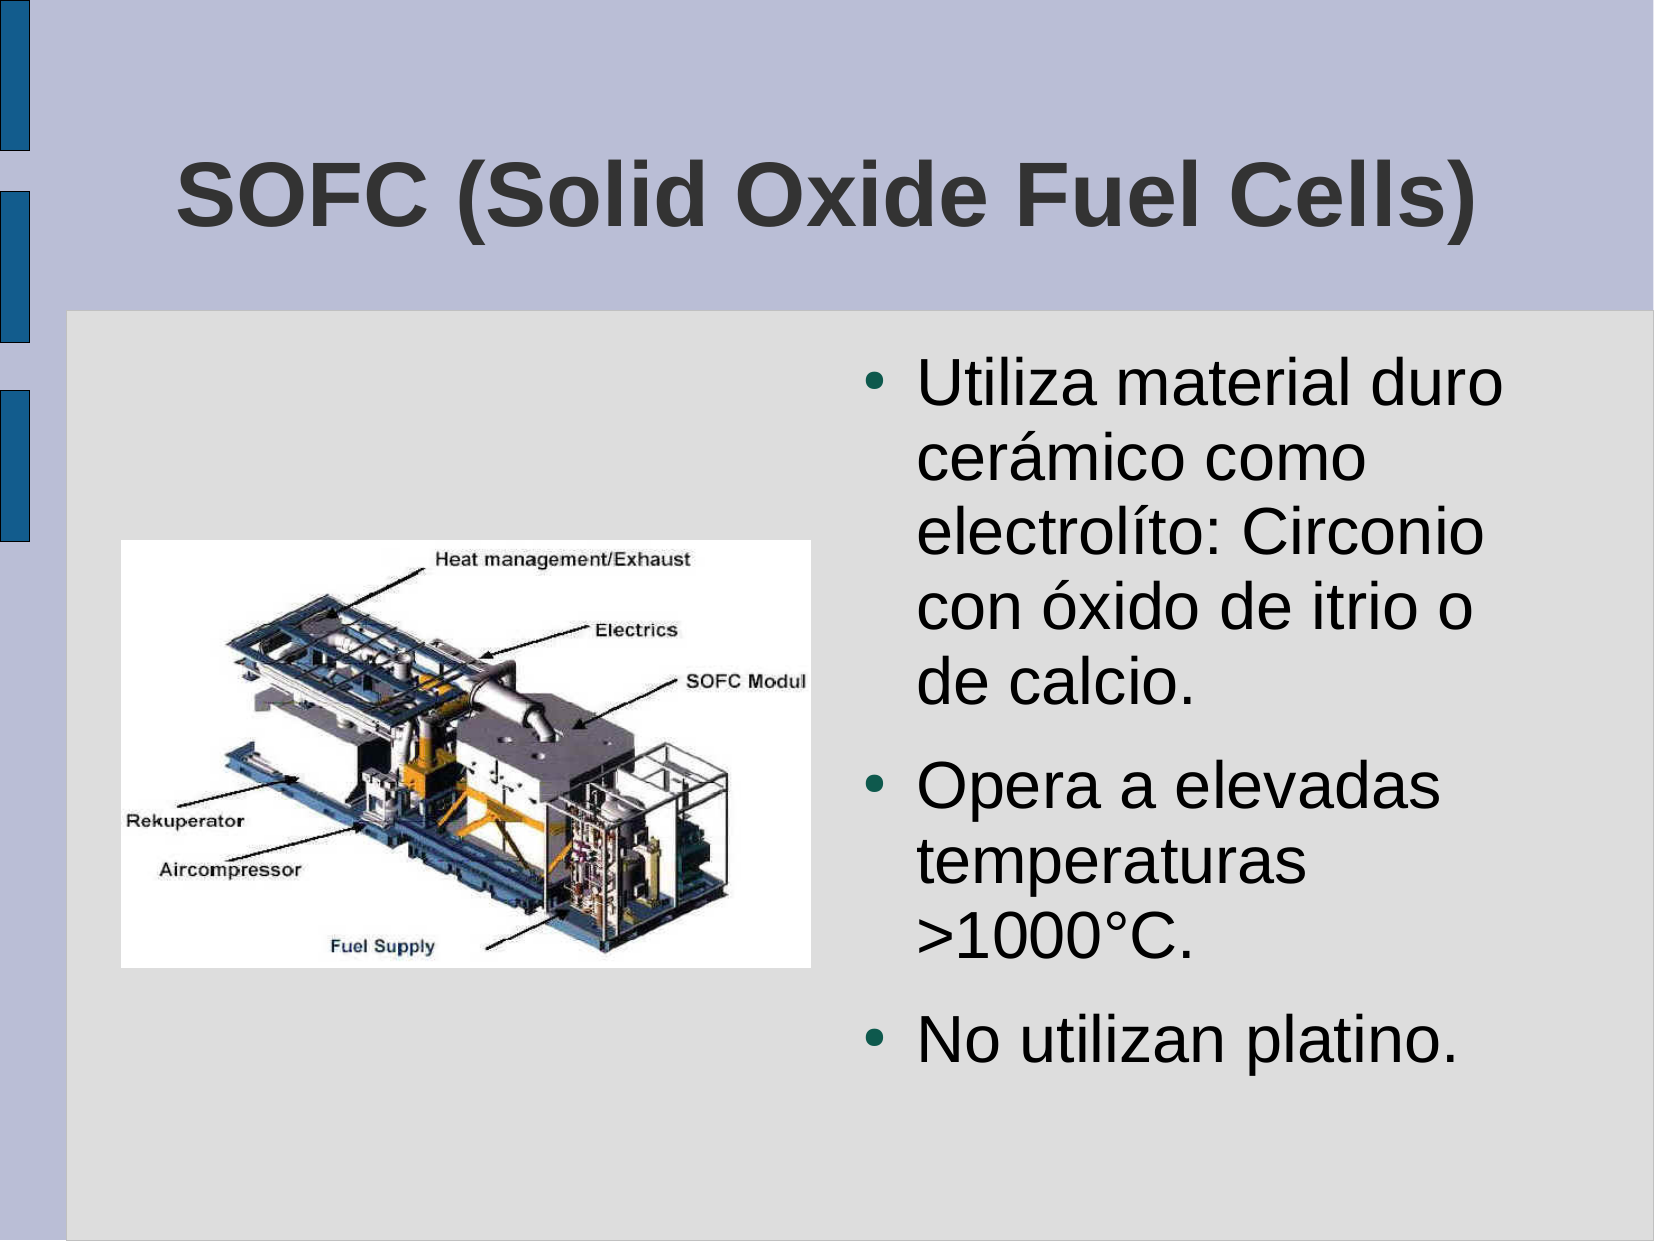

# SOFC (Solid Oxide Fuel Cells)
Utiliza material duro cerámico como electrolíto: Circonio con óxido de itrio o de calcio.
Opera a elevadas temperaturas >1000°C.
No utilizan platino.